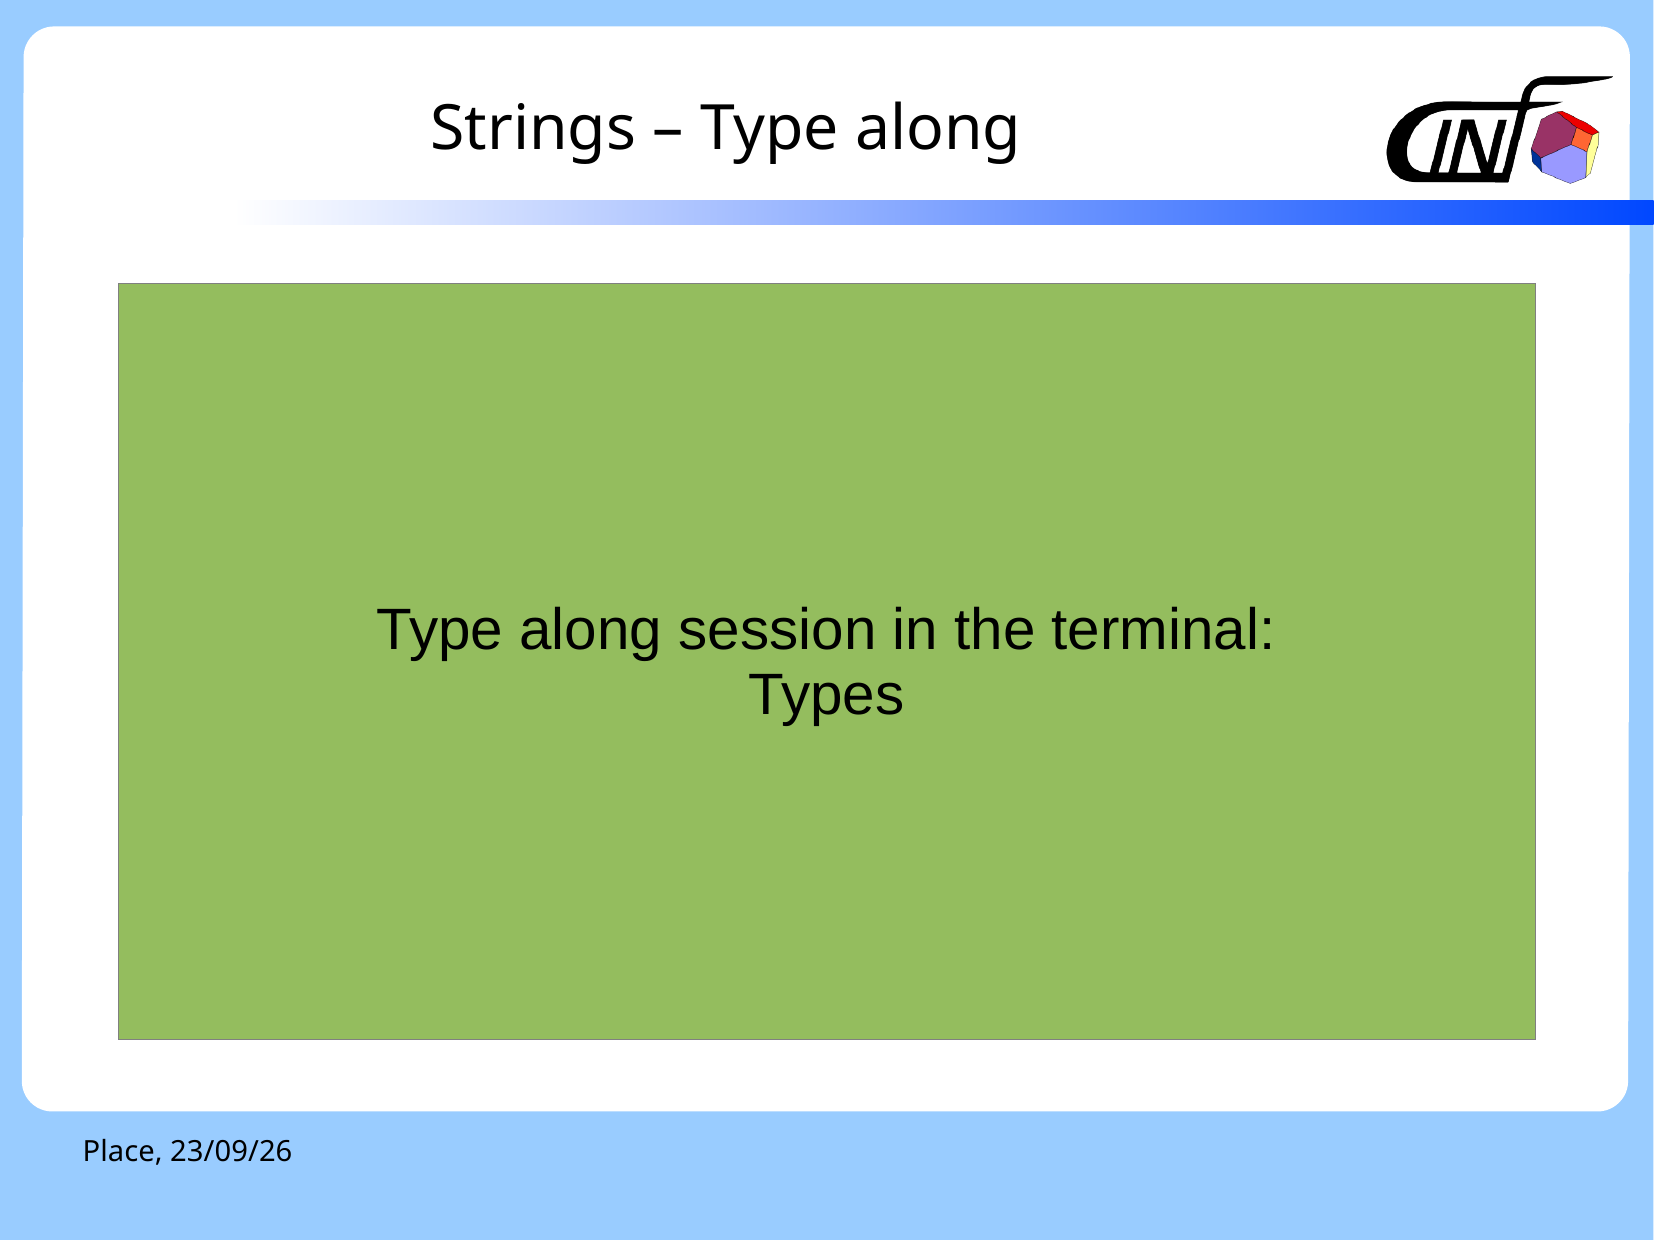

# Strings – Type along
Type along session in the terminal:
Types